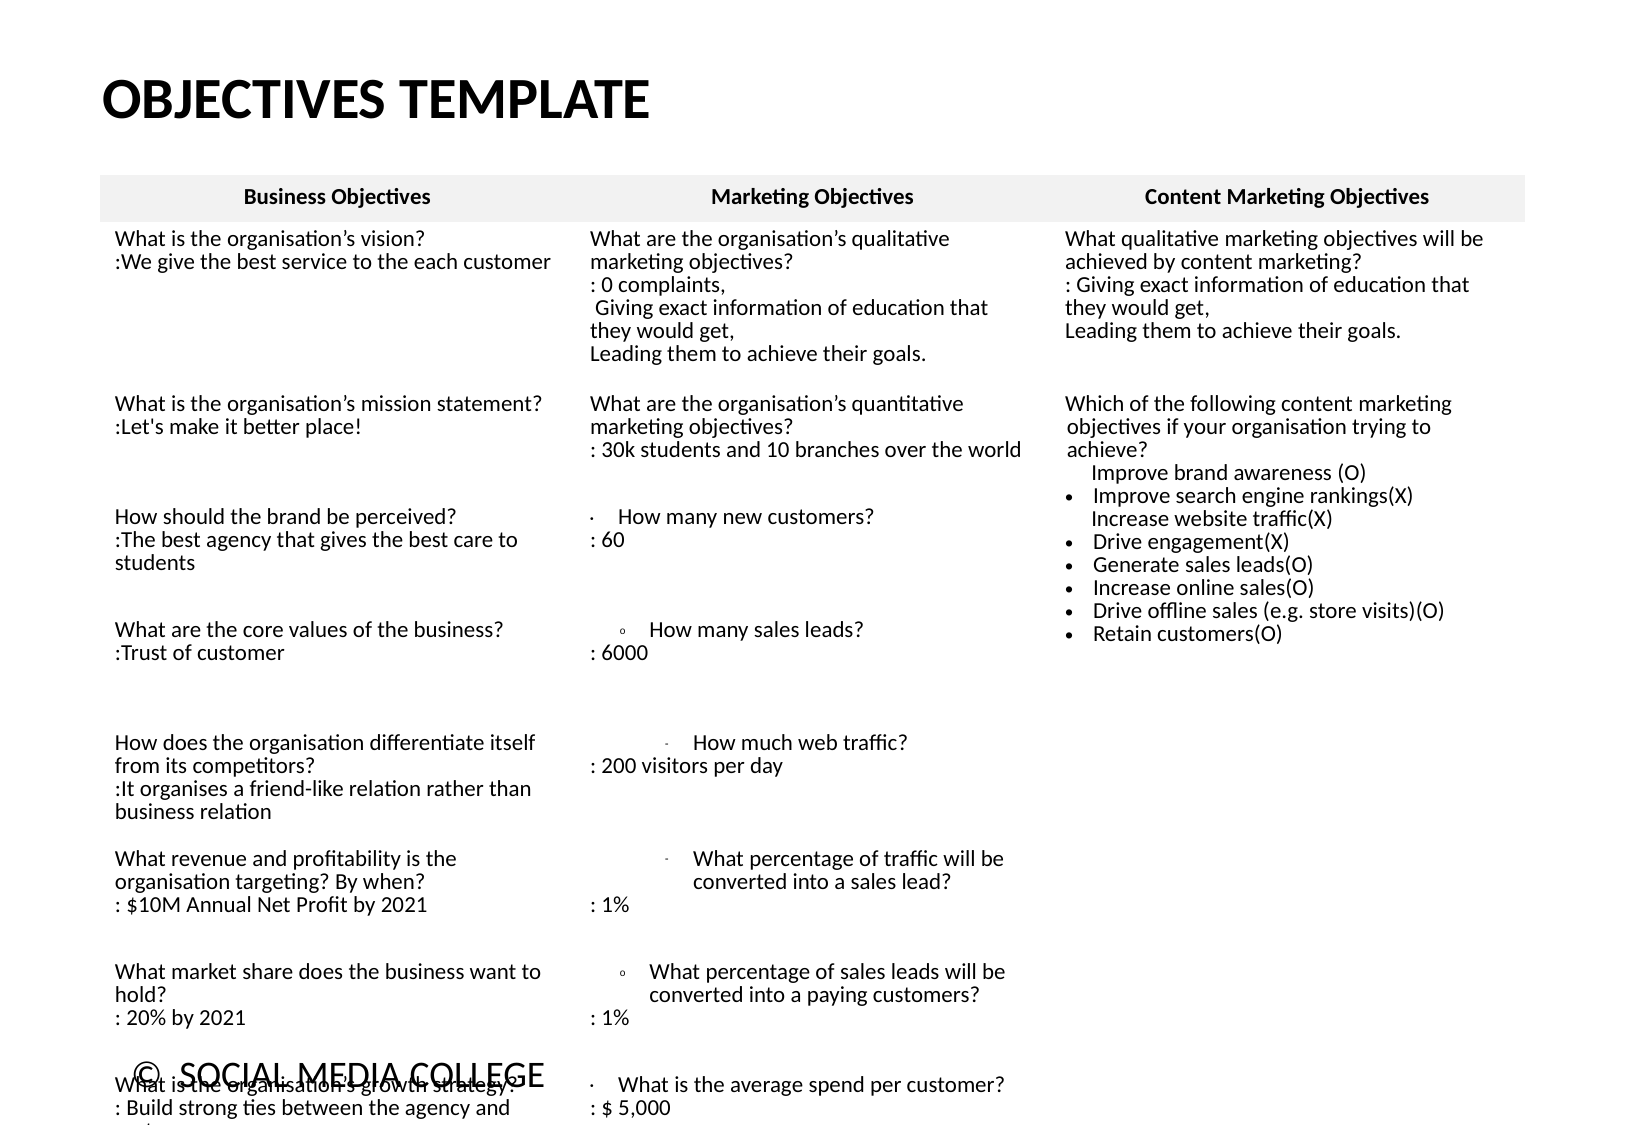

OBJECTIVES TEMPLATE
| Business Objectives | Marketing Objectives | Content Marketing Objectives |
| --- | --- | --- |
| What is the organisation’s vision? :We give the best service to the each customer | What are the organisation’s qualitative marketing objectives? : 0 complaints, Giving exact information of education that they would get, Leading them to achieve their goals. | What qualitative marketing objectives will be achieved by content marketing? : Giving exact information of education that they would get, Leading them to achieve their goals. |
| What is the organisation’s mission statement? :Let's make it better place! | What are the organisation’s quantitative marketing objectives? : 30k students and 10 branches over the world | Which of the following content marketing objectives if your organisation trying to achieve? Improve brand awareness (O) Improve search engine rankings(X) Increase website traffic(X) Drive engagement(X) Generate sales leads(O) Increase online sales(O) Drive offline sales (e.g. store visits)(O) Retain customers(O) |
| How should the brand be perceived? :The best agency that gives the best care to students | How many new customers? : 60 | |
| What are the core values of the business? :Trust of customer | How many sales leads? : 6000 | |
| How does the organisation differentiate itself from its competitors? :It organises a friend-like relation rather than business relation | How much web traffic? : 200 visitors per day | |
| What revenue and profitability is the organisation targeting? By when? : $10M Annual Net Profit by 2021 | What percentage of traffic will be converted into a sales lead? : 1% | |
| What market share does the business want to hold? : 20% by 2021 | What percentage of sales leads will be converted into a paying customers? : 1% | |
| What is the organisation’s growth strategy? : Build strong ties between the agency and customers. | What is the average spend per customer? : $ 5,000 | |
 © SOCIAL MEDIA COLLEGE